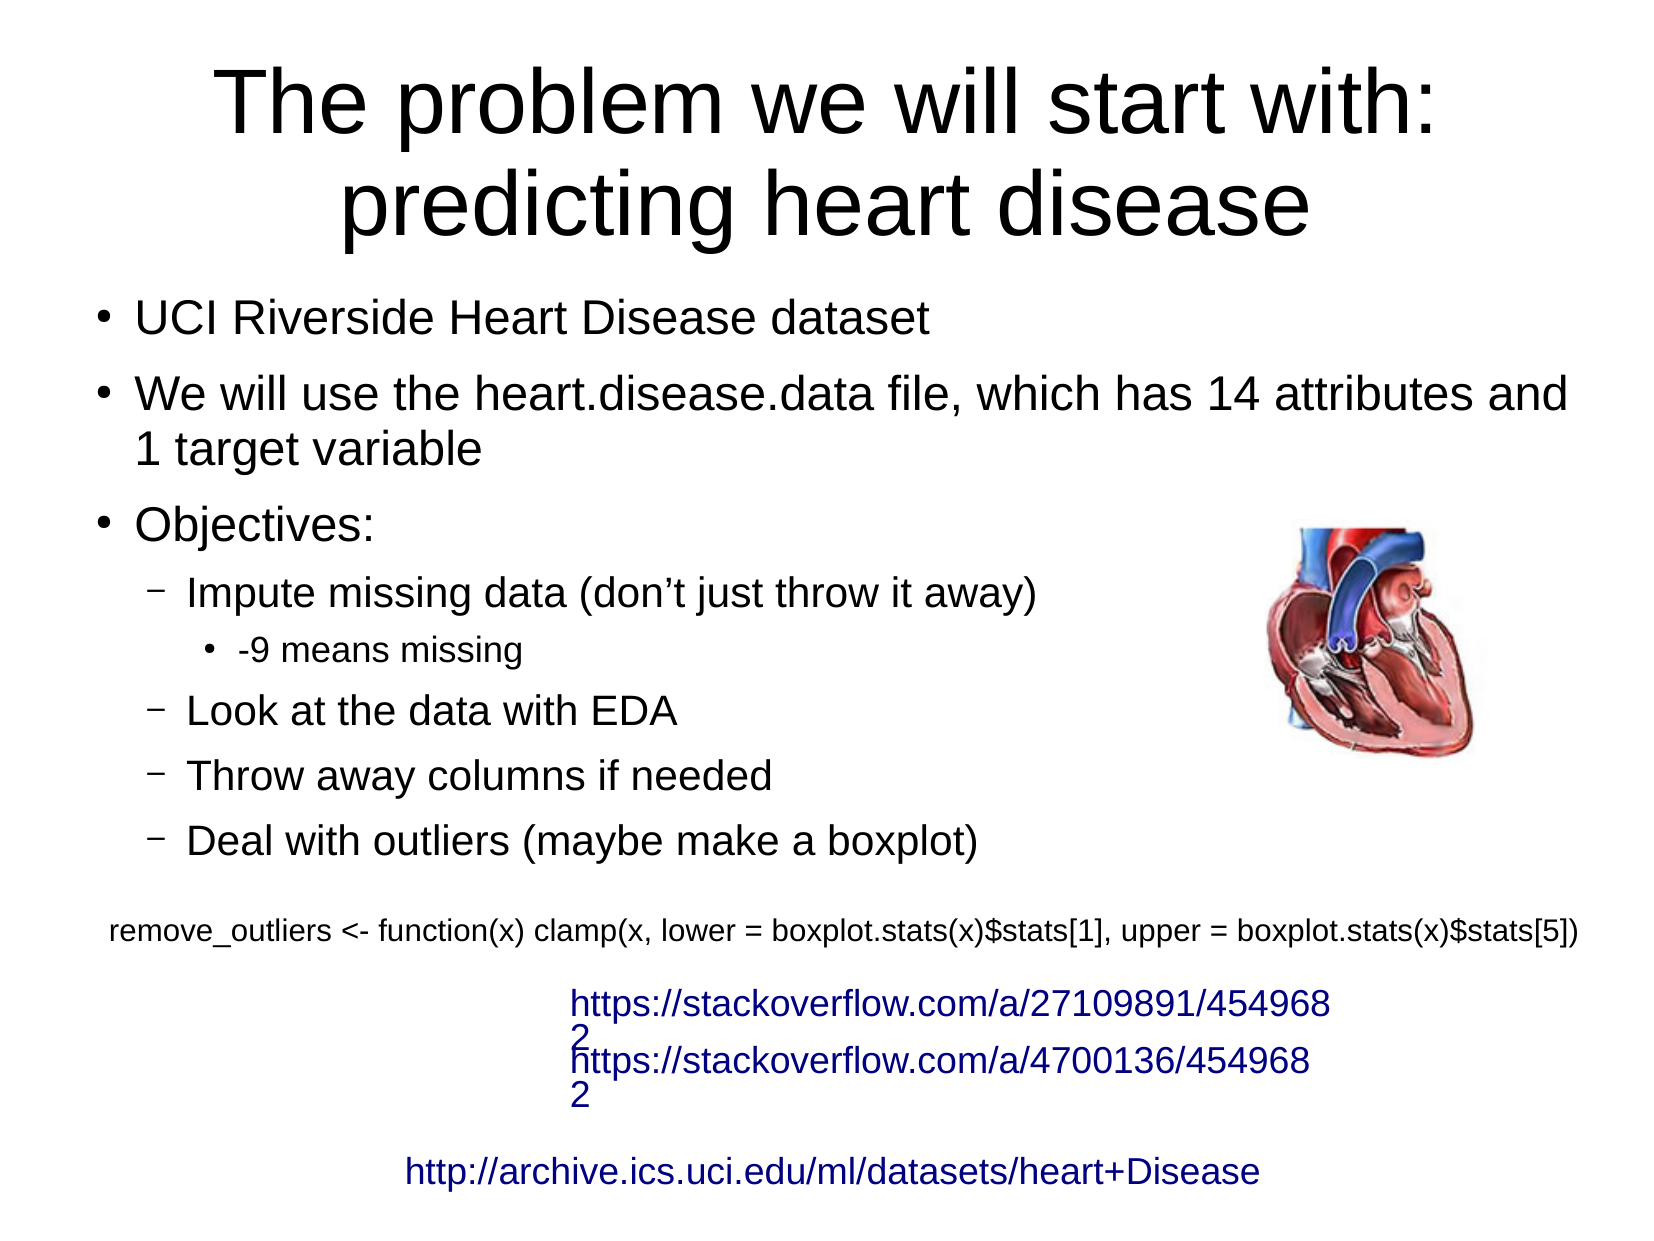

# The problem we will start with: predicting heart disease
UCI Riverside Heart Disease dataset
We will use the heart.disease.data file, which has 14 attributes and 1 target variable
Objectives:
Impute missing data (don’t just throw it away)
-9 means missing
Look at the data with EDA
Throw away columns if needed
Deal with outliers (maybe make a boxplot)
remove_outliers <- function(x) clamp(x, lower = boxplot.stats(x)$stats[1], upper = boxplot.stats(x)$stats[5])
https://stackoverflow.com/a/27109891/4549682
https://stackoverflow.com/a/4700136/4549682
http://archive.ics.uci.edu/ml/datasets/heart+Disease